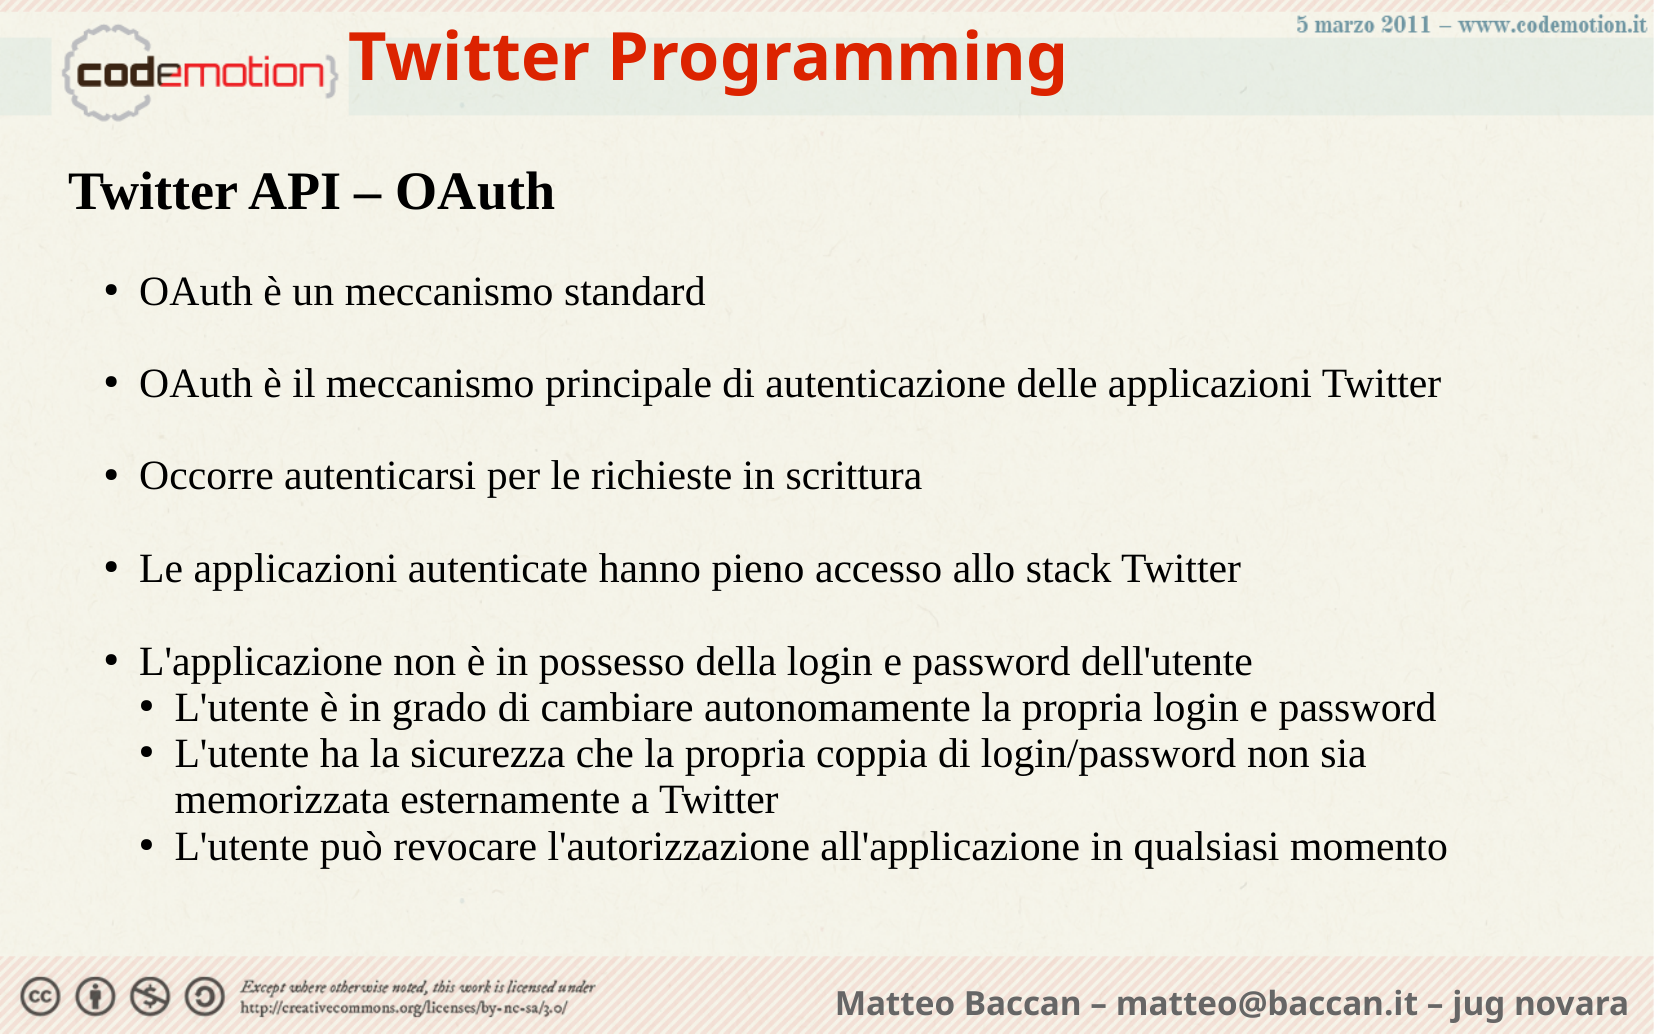

# Twitter Programming
Twitter API – OAuth
OAuth è un meccanismo standard
OAuth è il meccanismo principale di autenticazione delle applicazioni Twitter
Occorre autenticarsi per le richieste in scrittura
Le applicazioni autenticate hanno pieno accesso allo stack Twitter
L'applicazione non è in possesso della login e password dell'utente
L'utente è in grado di cambiare autonomamente la propria login e password
L'utente ha la sicurezza che la propria coppia di login/password non sia memorizzata esternamente a Twitter
L'utente può revocare l'autorizzazione all'applicazione in qualsiasi momento
9
Twitter Programming - Matteo Baccan - matteo@baccan.it